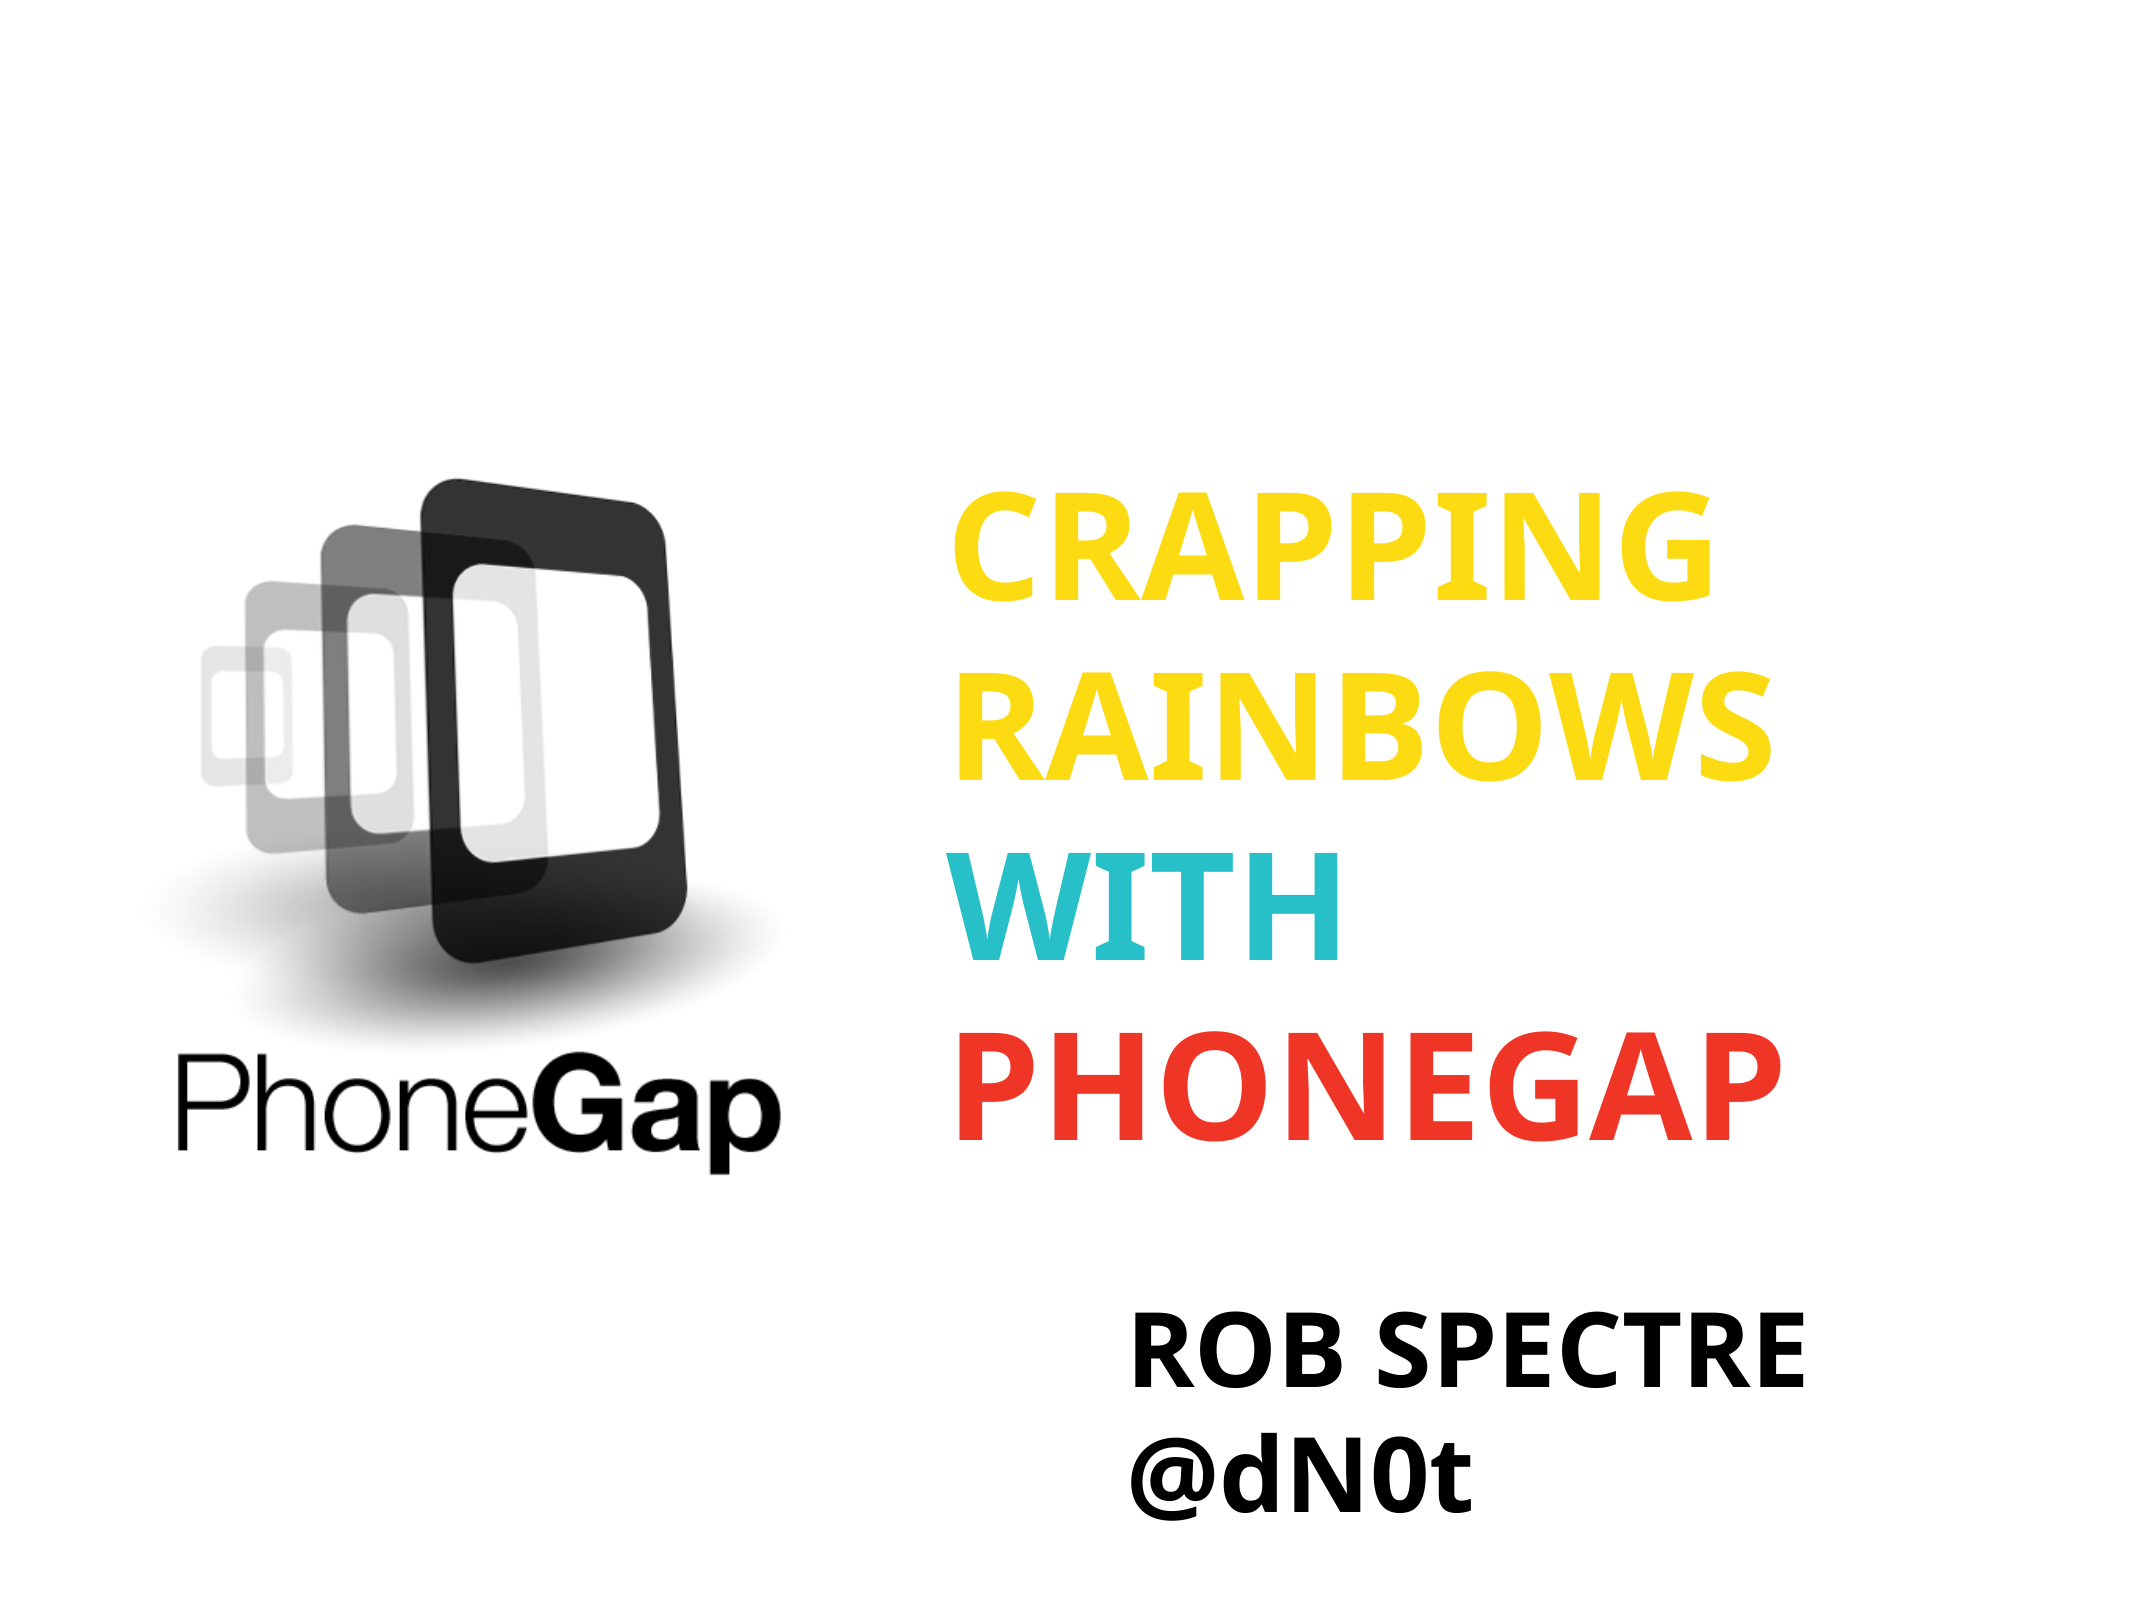

CRAPPING
RAINBOWS
WITH
PHONEGAP
ROB SPECTRE
@dN0t